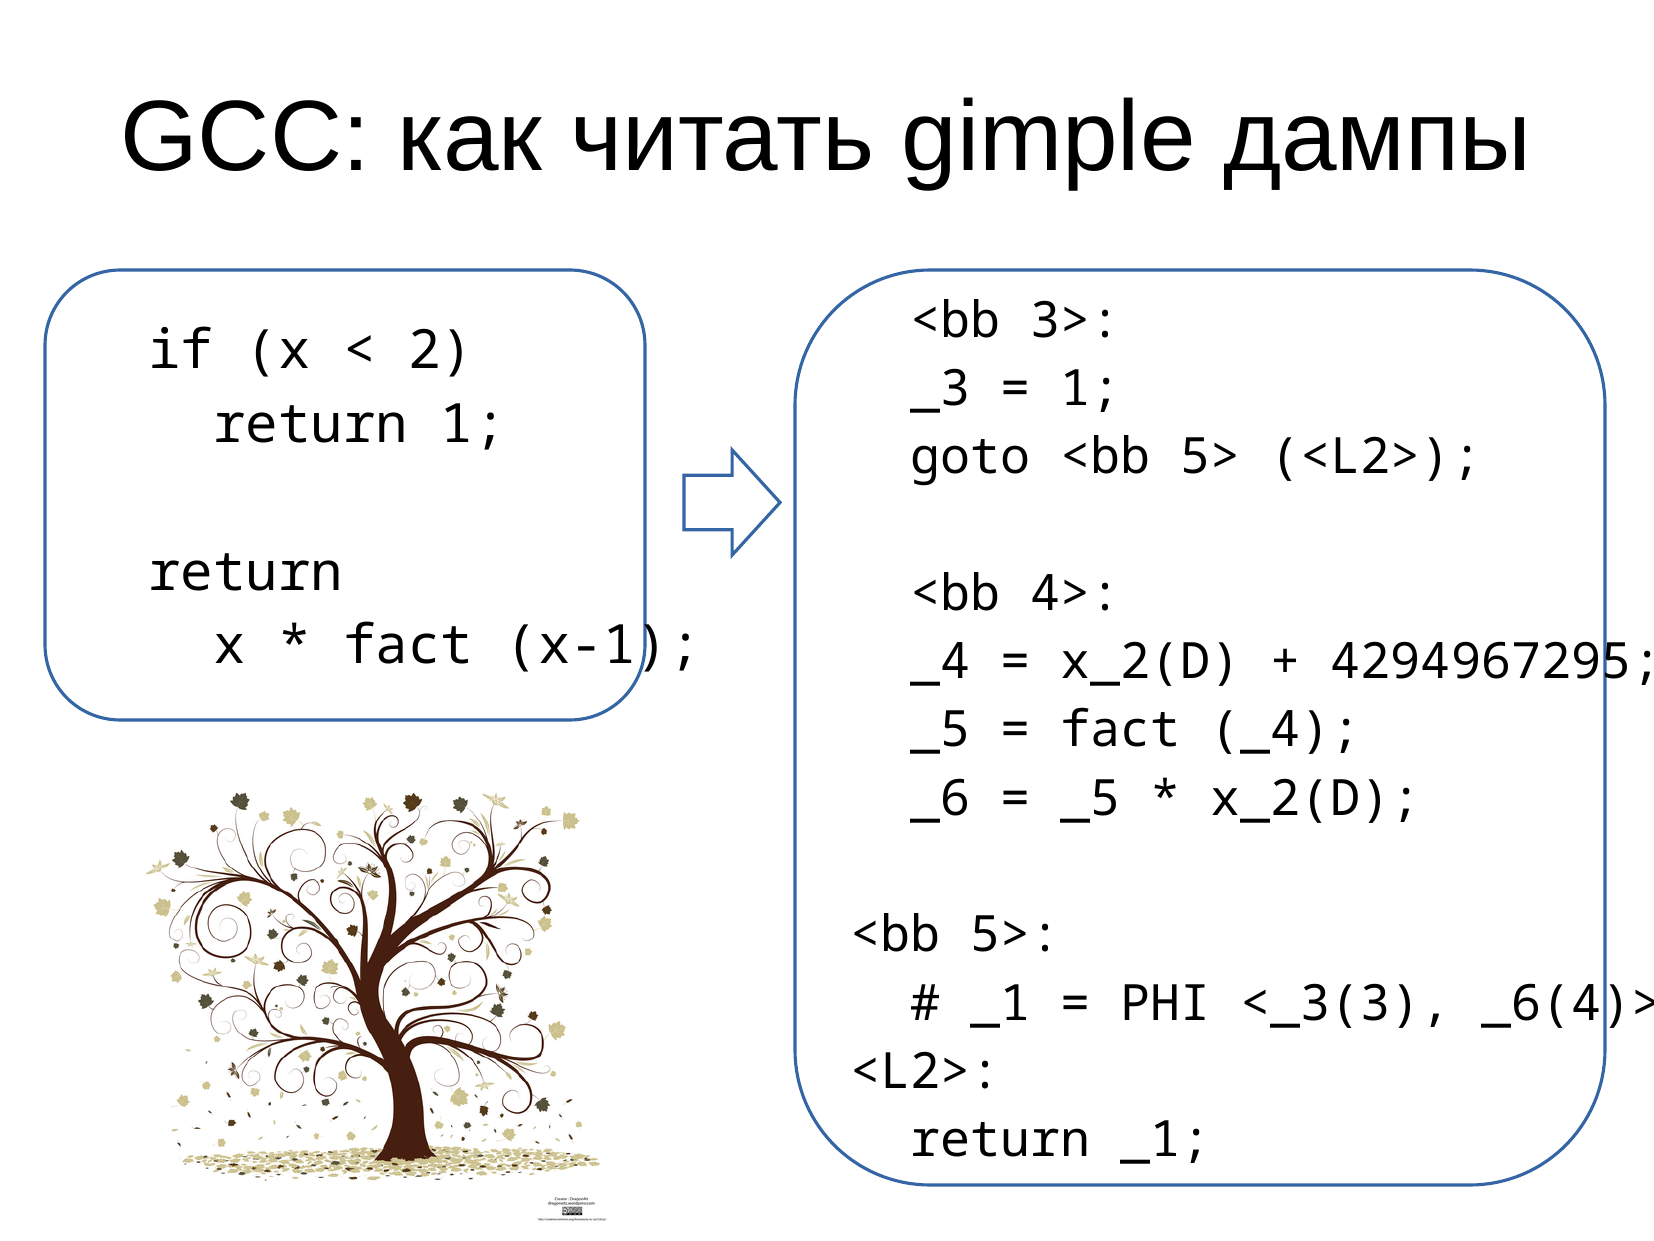

# GCC: как читать gimple дампы
 if (x < 2)
 return 1;
 return
 x * fact (x-1);
 <bb 3>:
 _3 = 1;
 goto <bb 5> (<L2>);
 <bb 4>:
 _4 = x_2(D) + 4294967295;
 _5 = fact (_4);
 _6 = _5 * x_2(D);
<bb 5>:
 # _1 = PHI <_3(3), _6(4)>
<L2>:
 return _1;